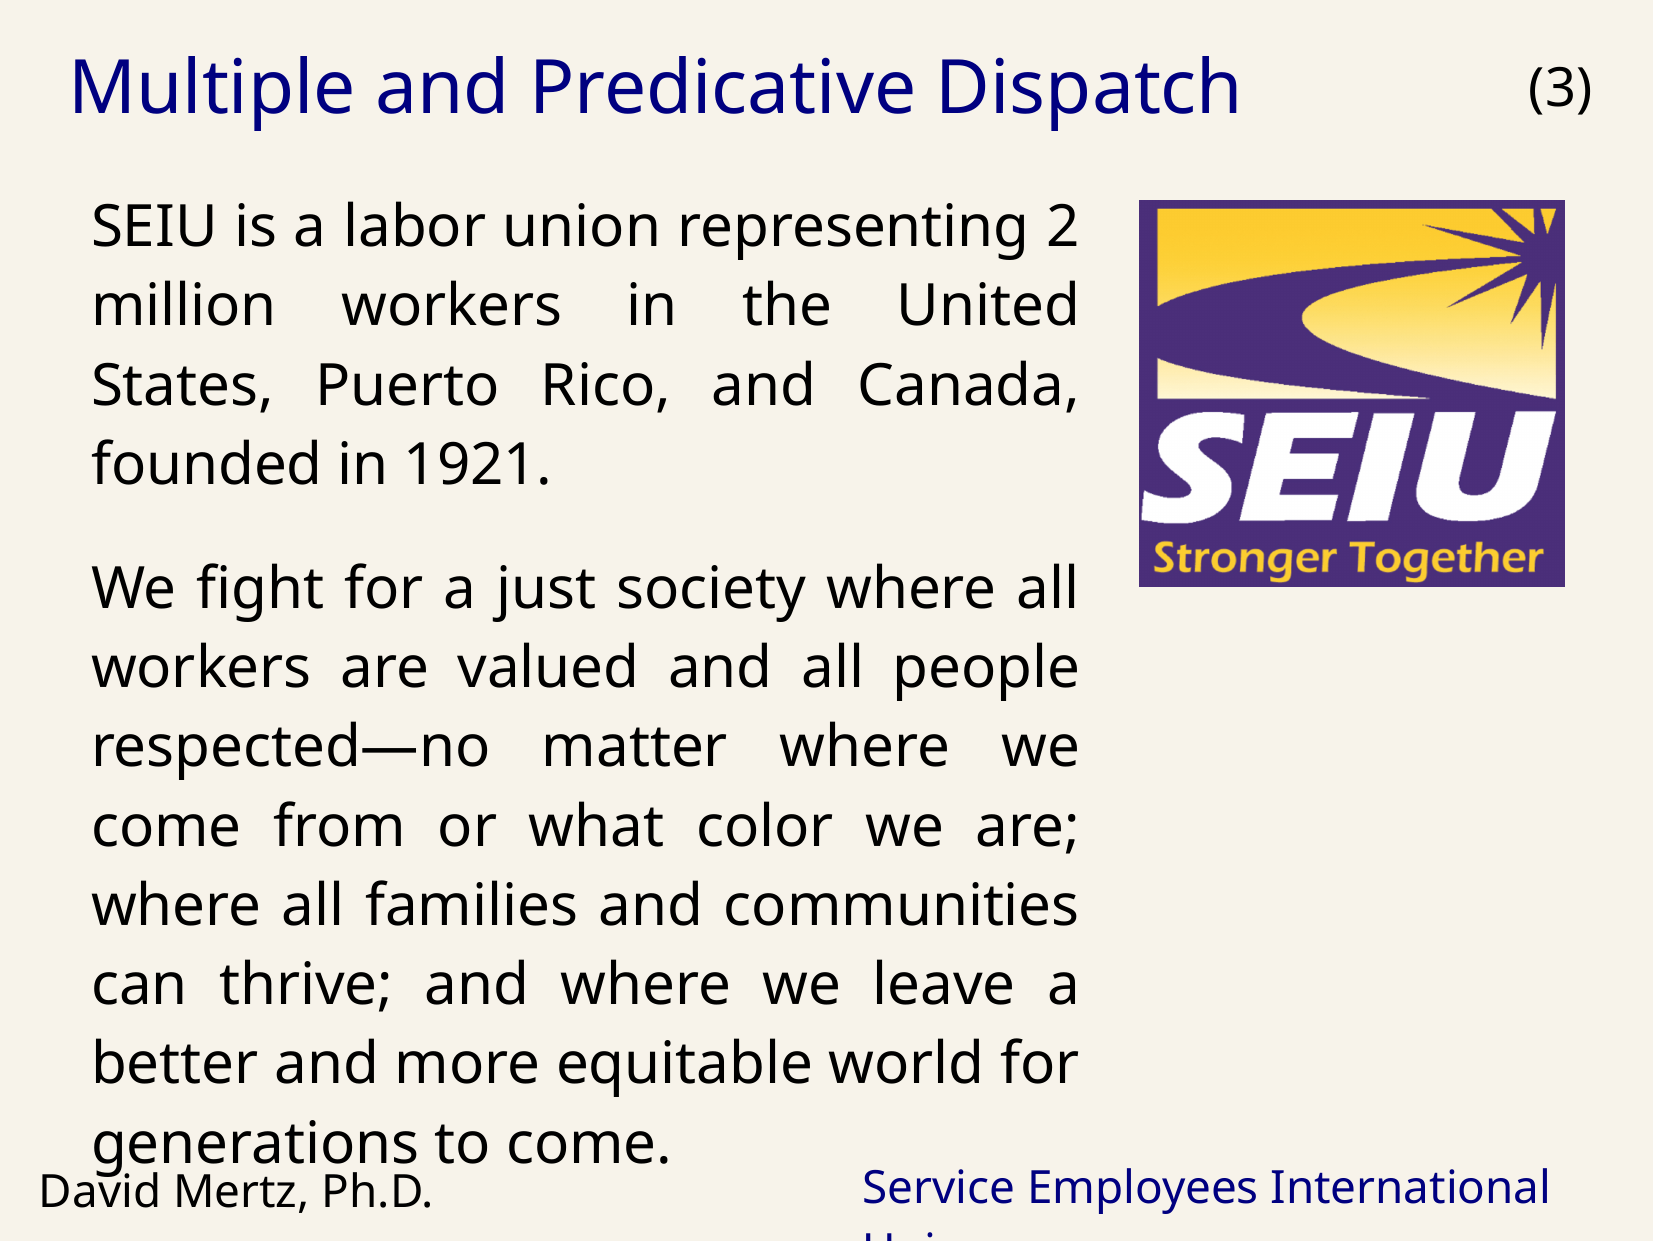

SEIU is a labor union representing 2 million workers in the United States, Puerto Rico, and Canada, founded in 1921.
We fight for a just society where all workers are valued and all people respected—no matter where we come from or what color we are; where all families and communities can thrive; and where we leave a better and more equitable world for generations to come.